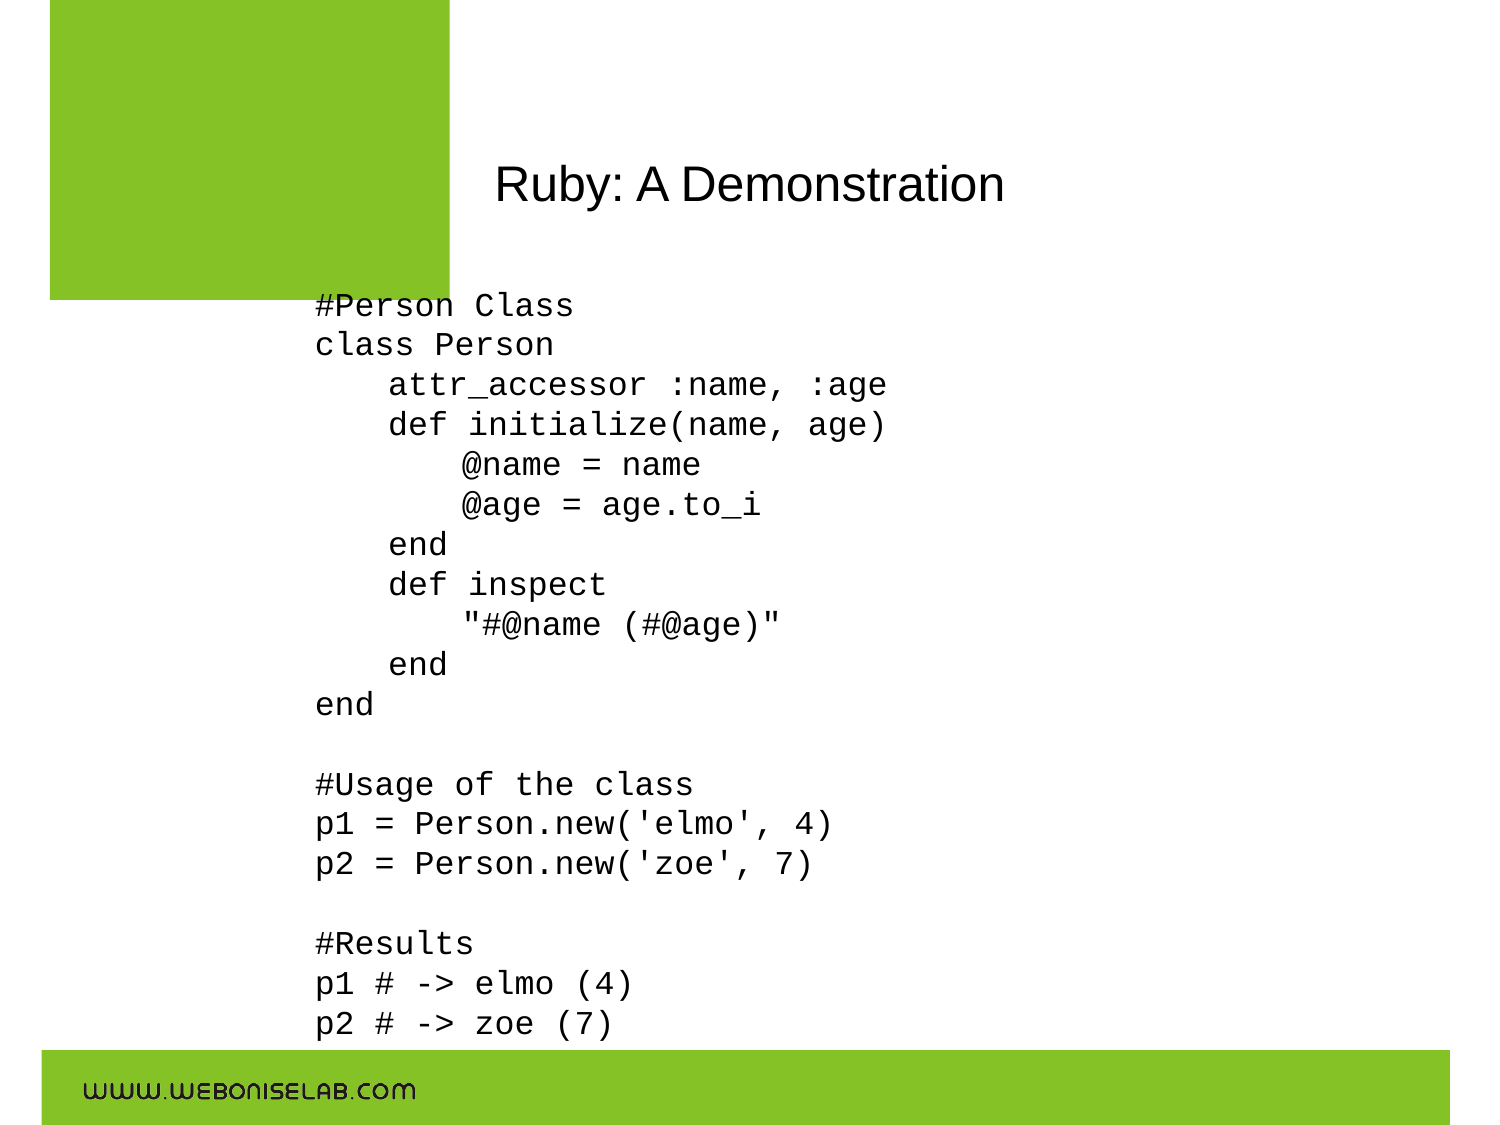

# Ruby: A Demonstration
#Person Class
class Person
	attr_accessor :name, :age
	def initialize(name, age)
		@name = name
		@age = age.to_i
	end
	def inspect
		"#@name (#@age)"
	end
end
#Usage of the class
p1 = Person.new('elmo', 4)
p2 = Person.new('zoe', 7)
#Results
p1 # -> elmo (4)
p2 # -> zoe (7)